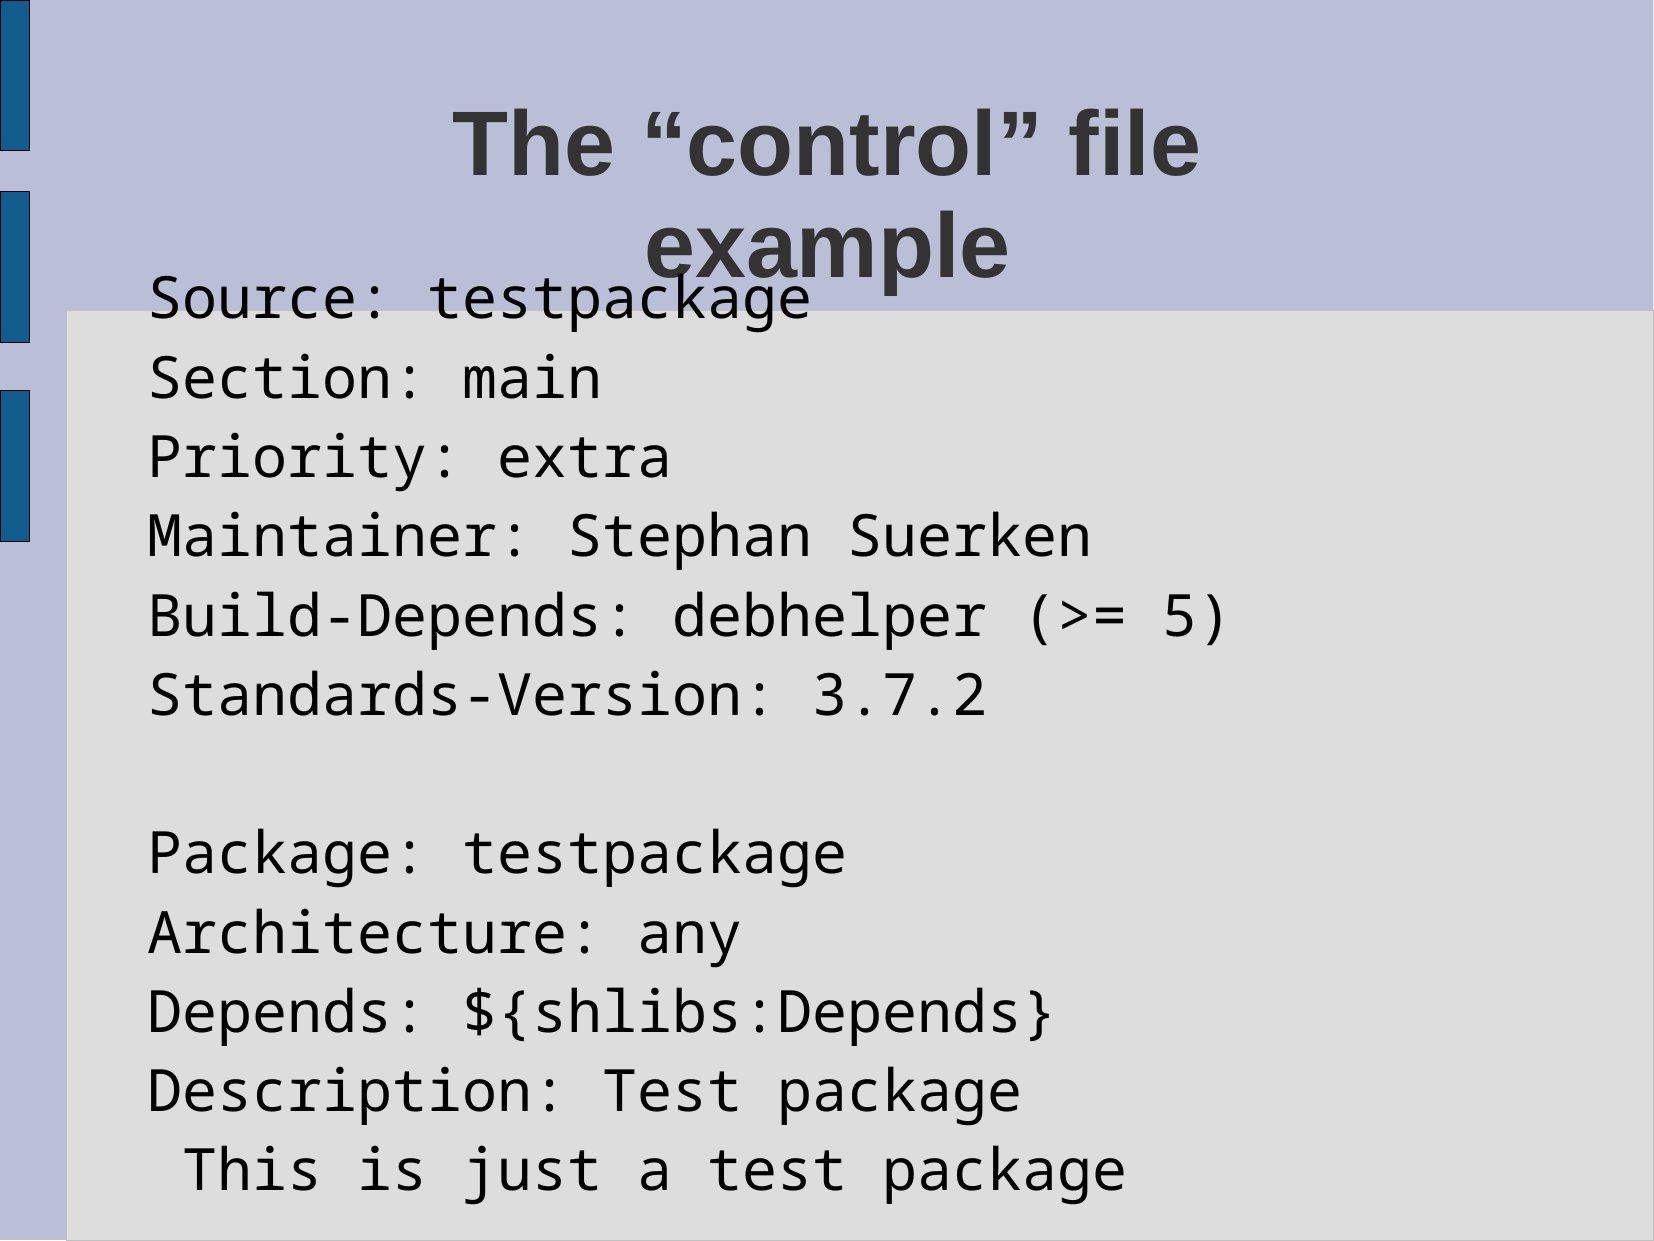

# The “control” file example
Source: testpackage
Section: main
Priority: extra
Maintainer: Stephan Suerken
Build-Depends: debhelper (>= 5)
Standards-Version: 3.7.2
Package: testpackage
Architecture: any
Depends: ${shlibs:Depends}
Description: Test package
 This is just a test package